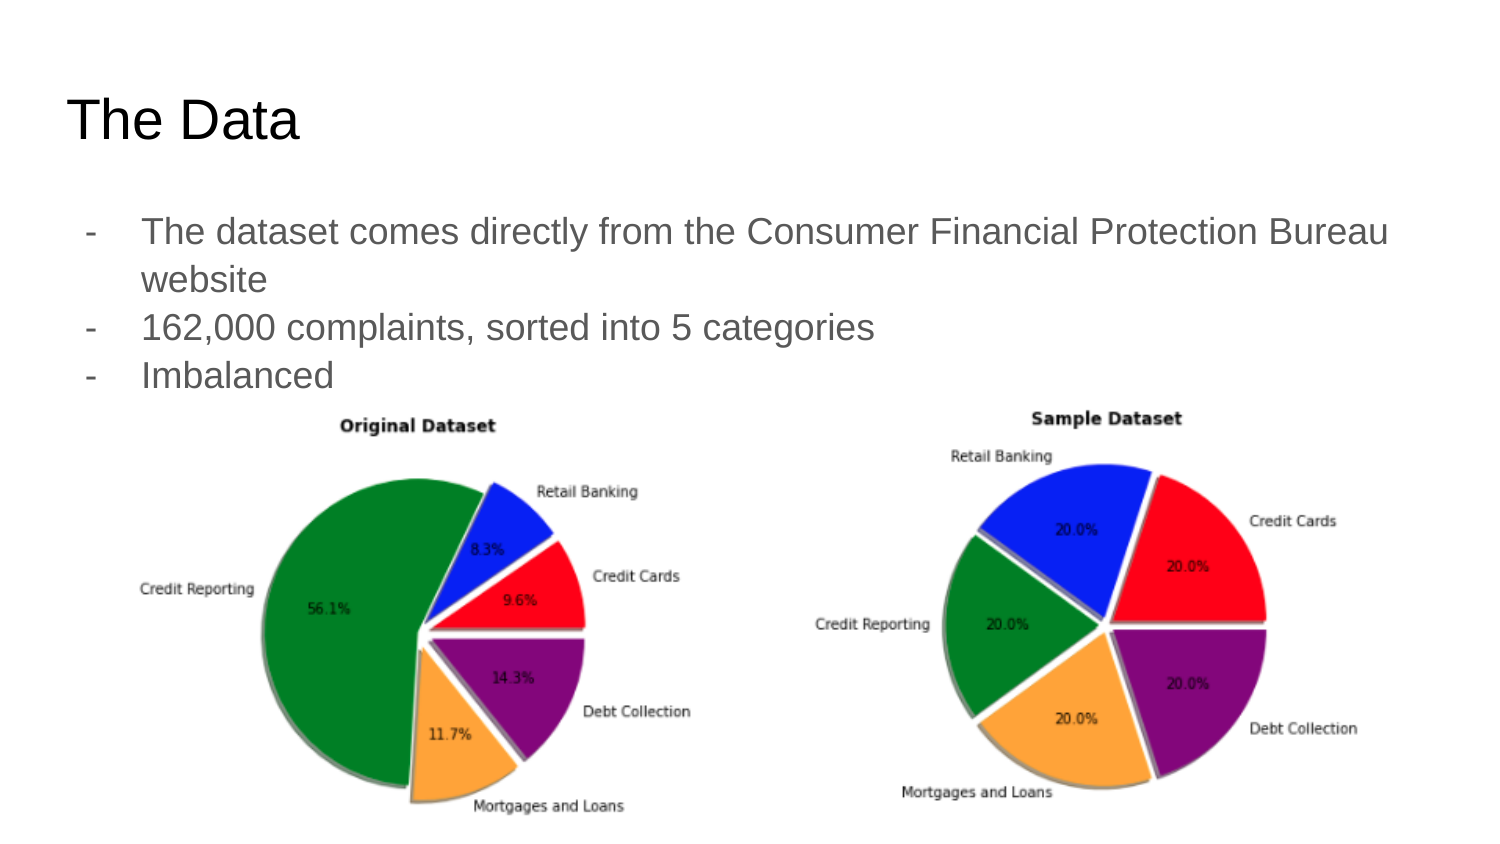

# The Data
The dataset comes directly from the Consumer Financial Protection Bureau website
162,000 complaints, sorted into 5 categories
Imbalanced